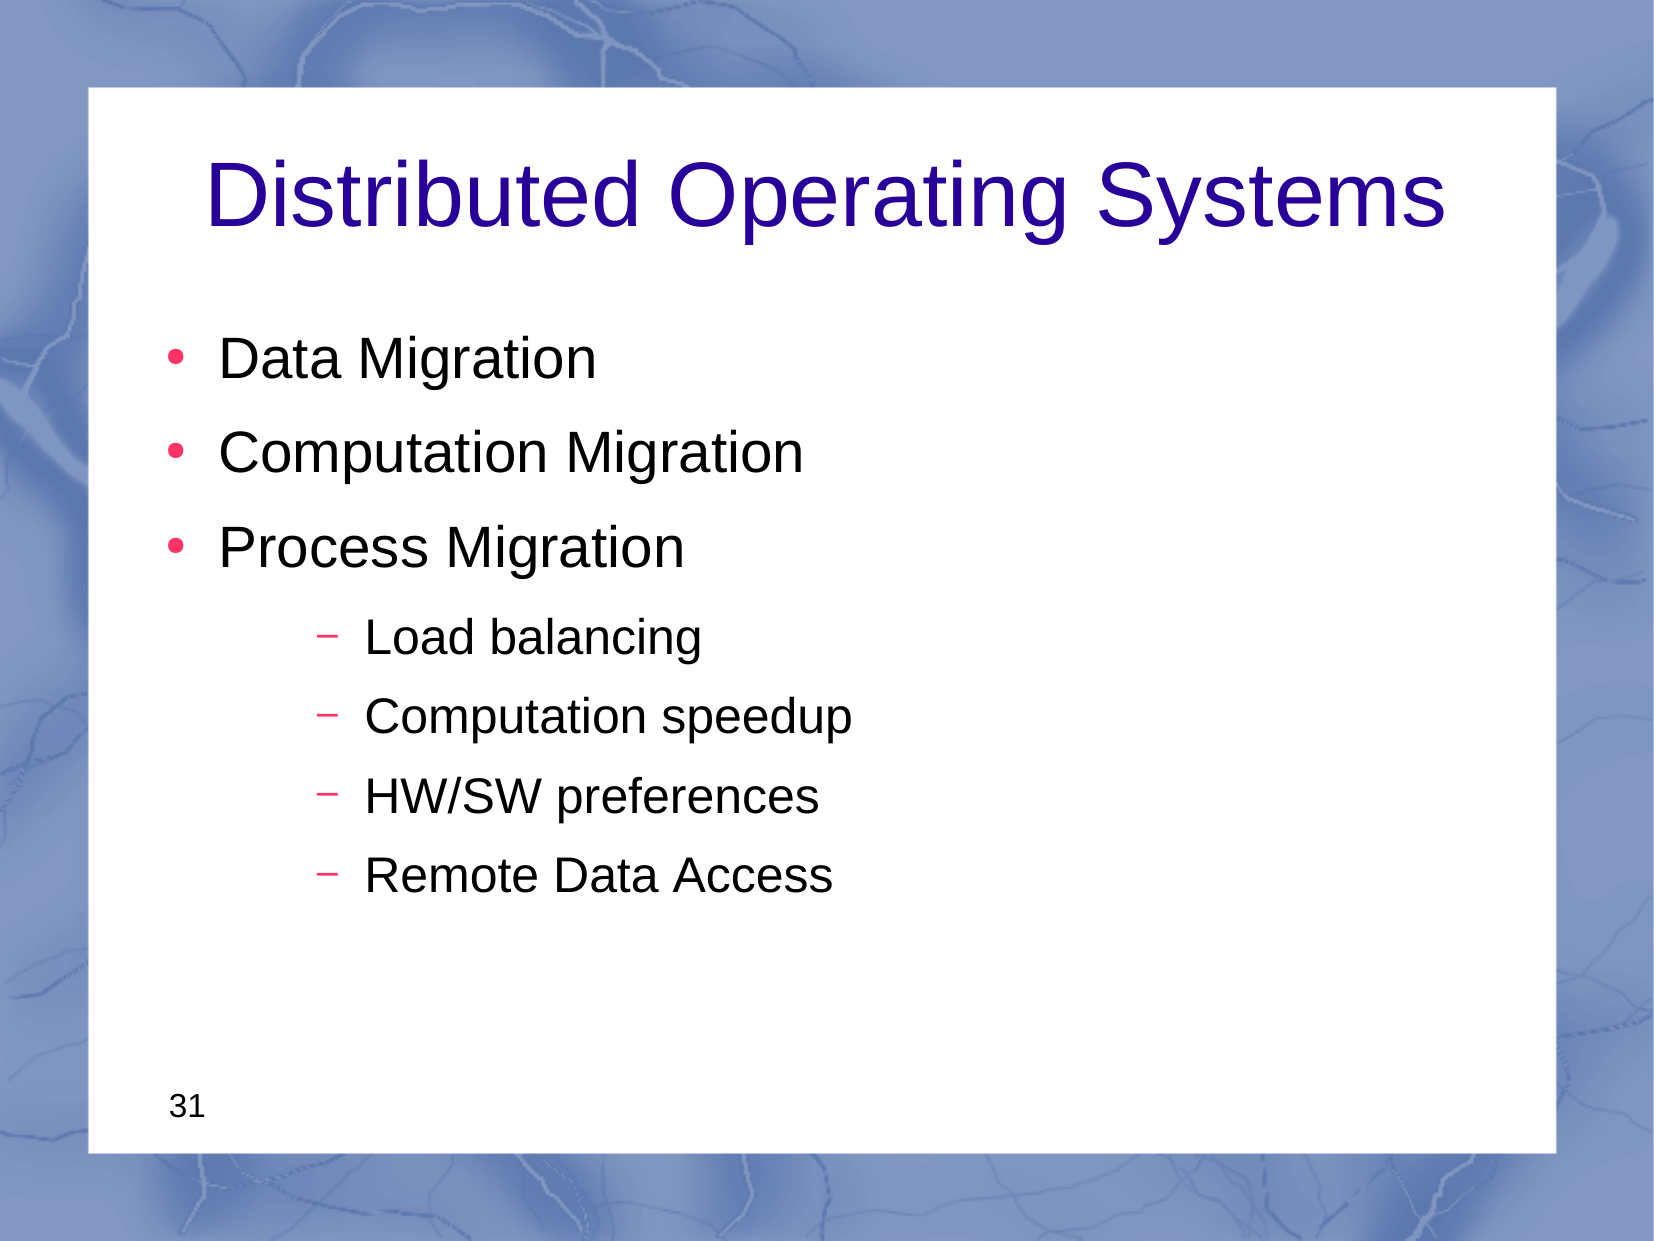

# Distributed Operating Systems
Data Migration
Computation Migration
Process Migration
Load balancing
Computation speedup
HW/SW preferences
Remote Data Access
31